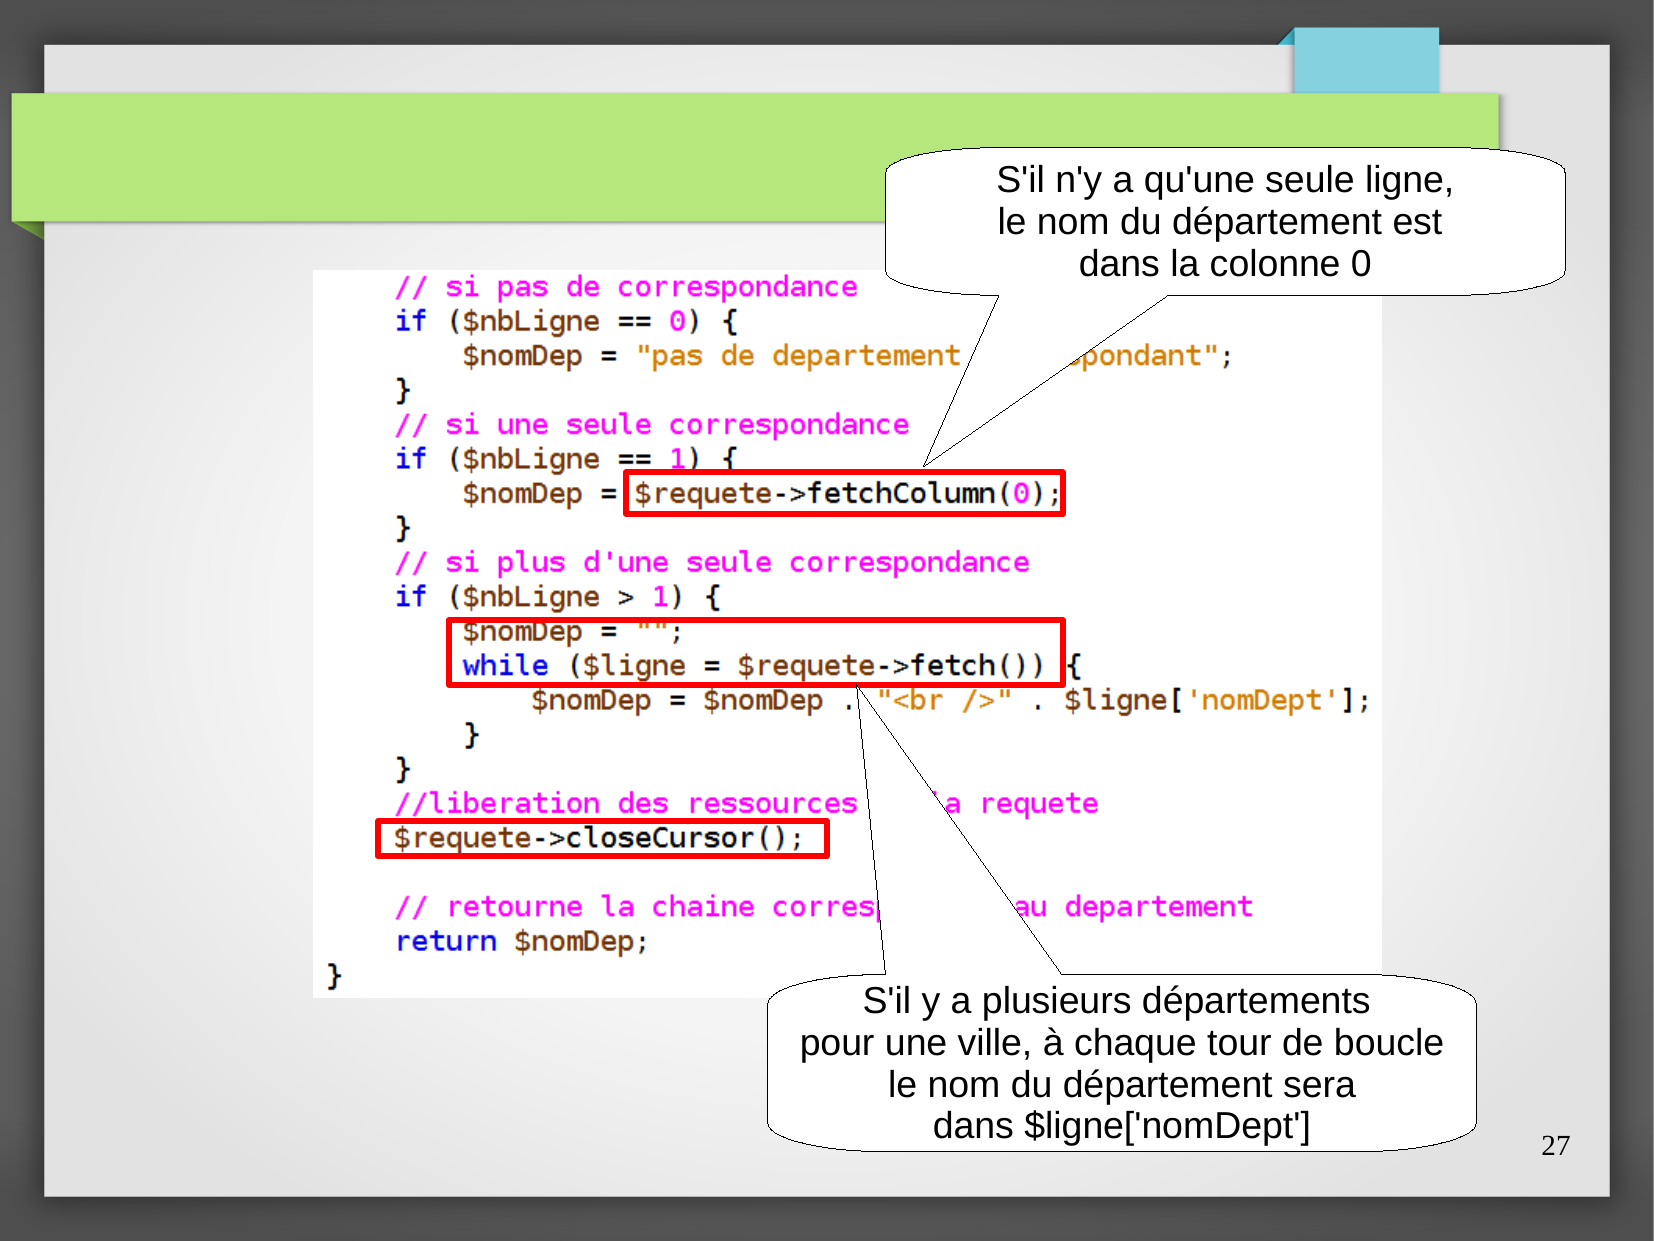

S'il n'y a qu'une seule ligne,
le nom du département est
dans la colonne 0
S'il y a plusieurs départements
pour une ville, à chaque tour de boucle
le nom du département sera
dans $ligne['nomDept']
27